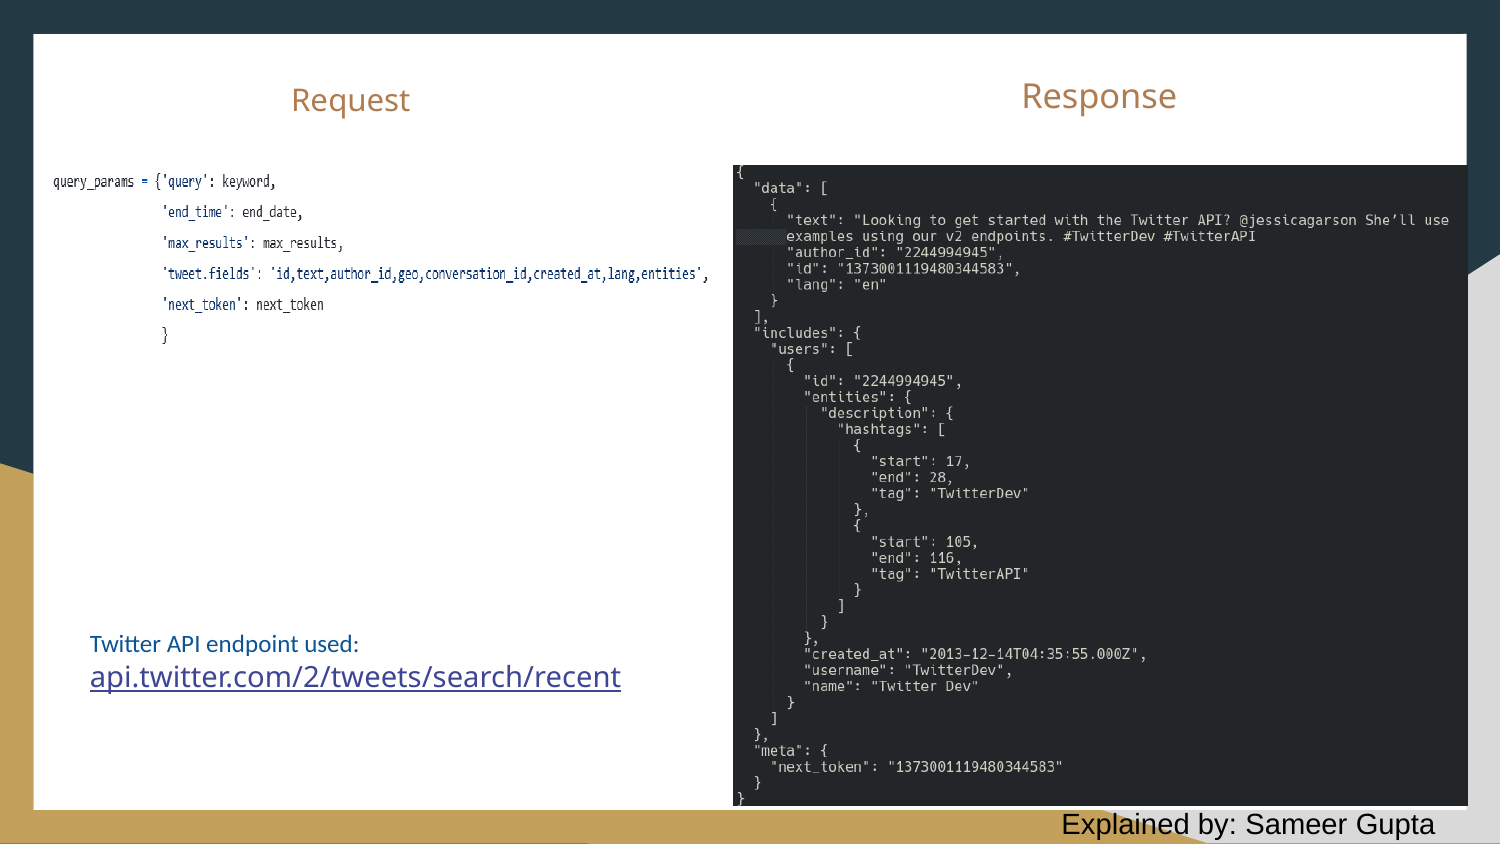

# Request
Response
Twitter API endpoint used: api.twitter.com/2/tweets/search/recent
Explained by: Sameer Gupta